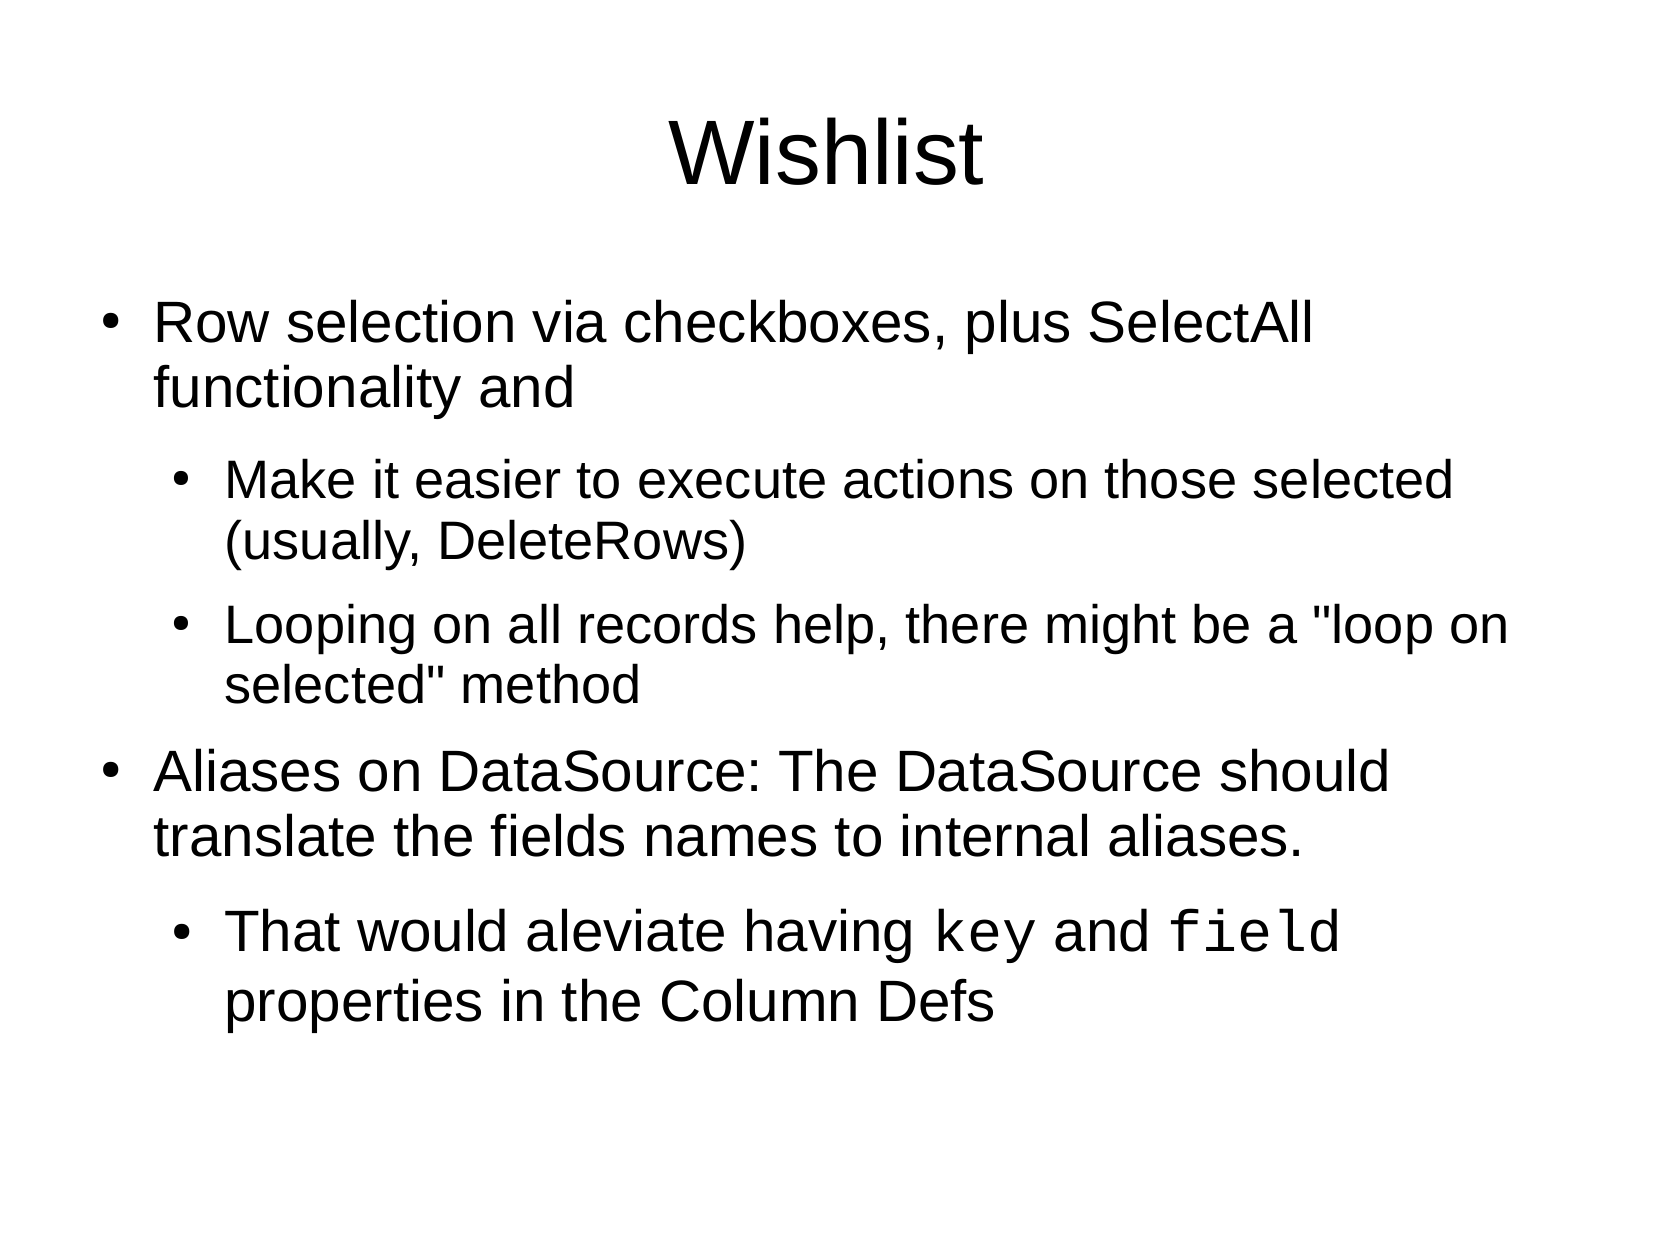

# Wishlist
Row selection via checkboxes, plus SelectAll functionality and
Make it easier to execute actions on those selected (usually, DeleteRows)
Looping on all records help, there might be a "loop on selected" method
Aliases on DataSource: The DataSource should translate the fields names to internal aliases.
That would aleviate having key and field properties in the Column Defs